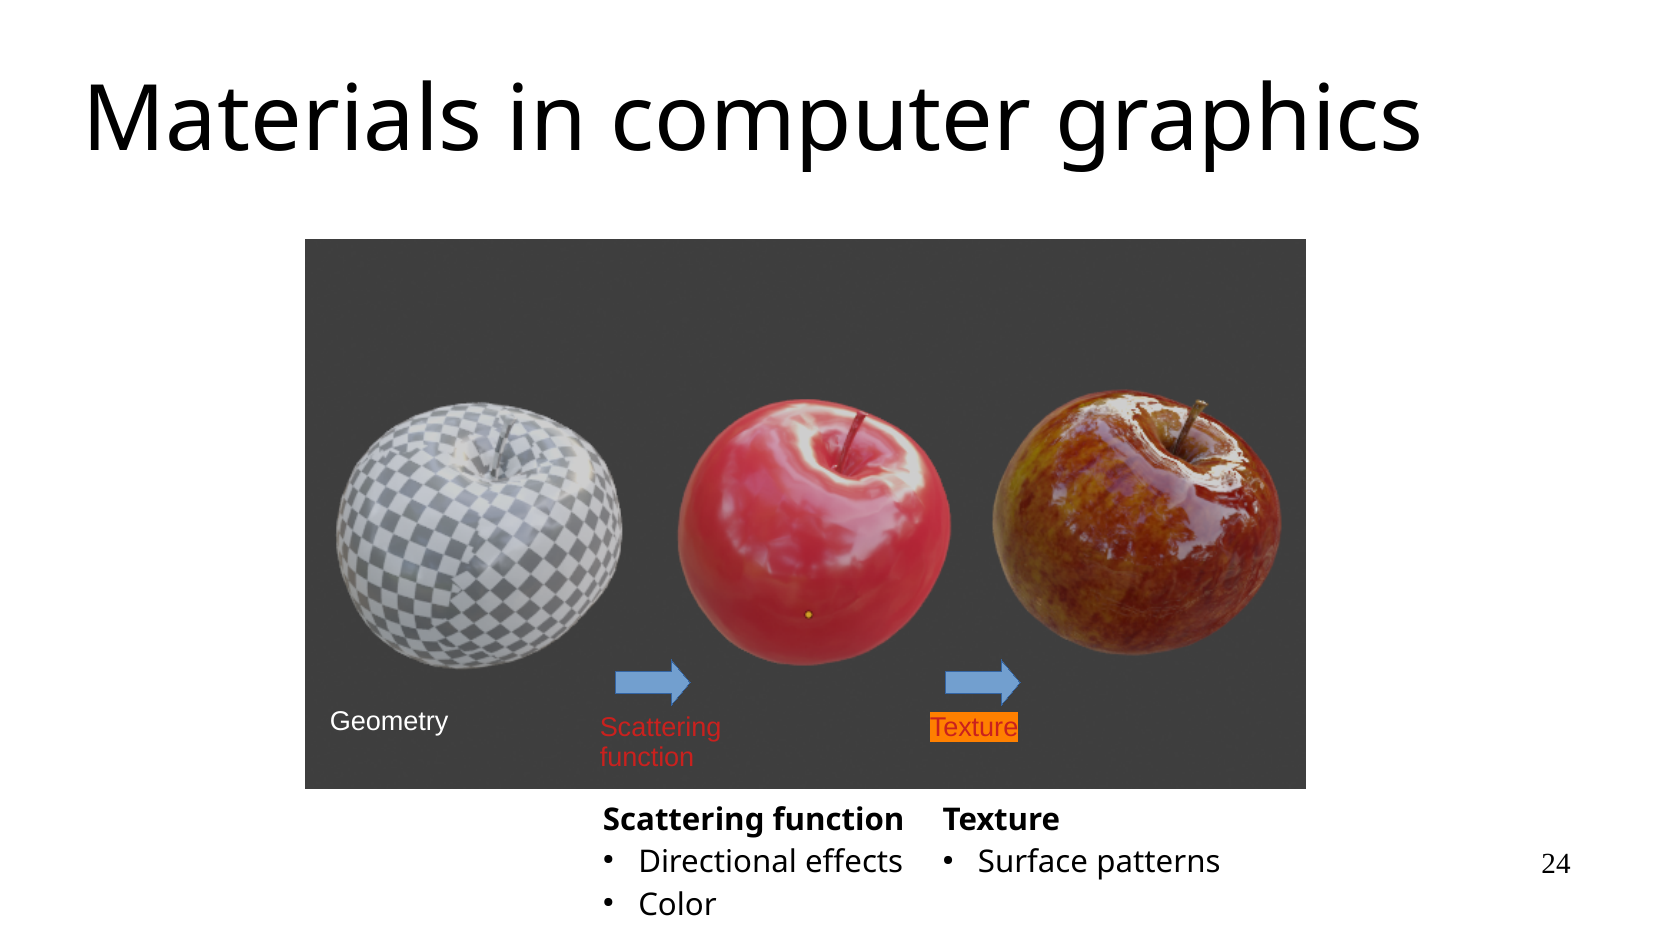

# Materials in computer graphics
Geometry
Scattering function
Texture
Scattering function
Directional effects
Color
Texture
Surface patterns
24